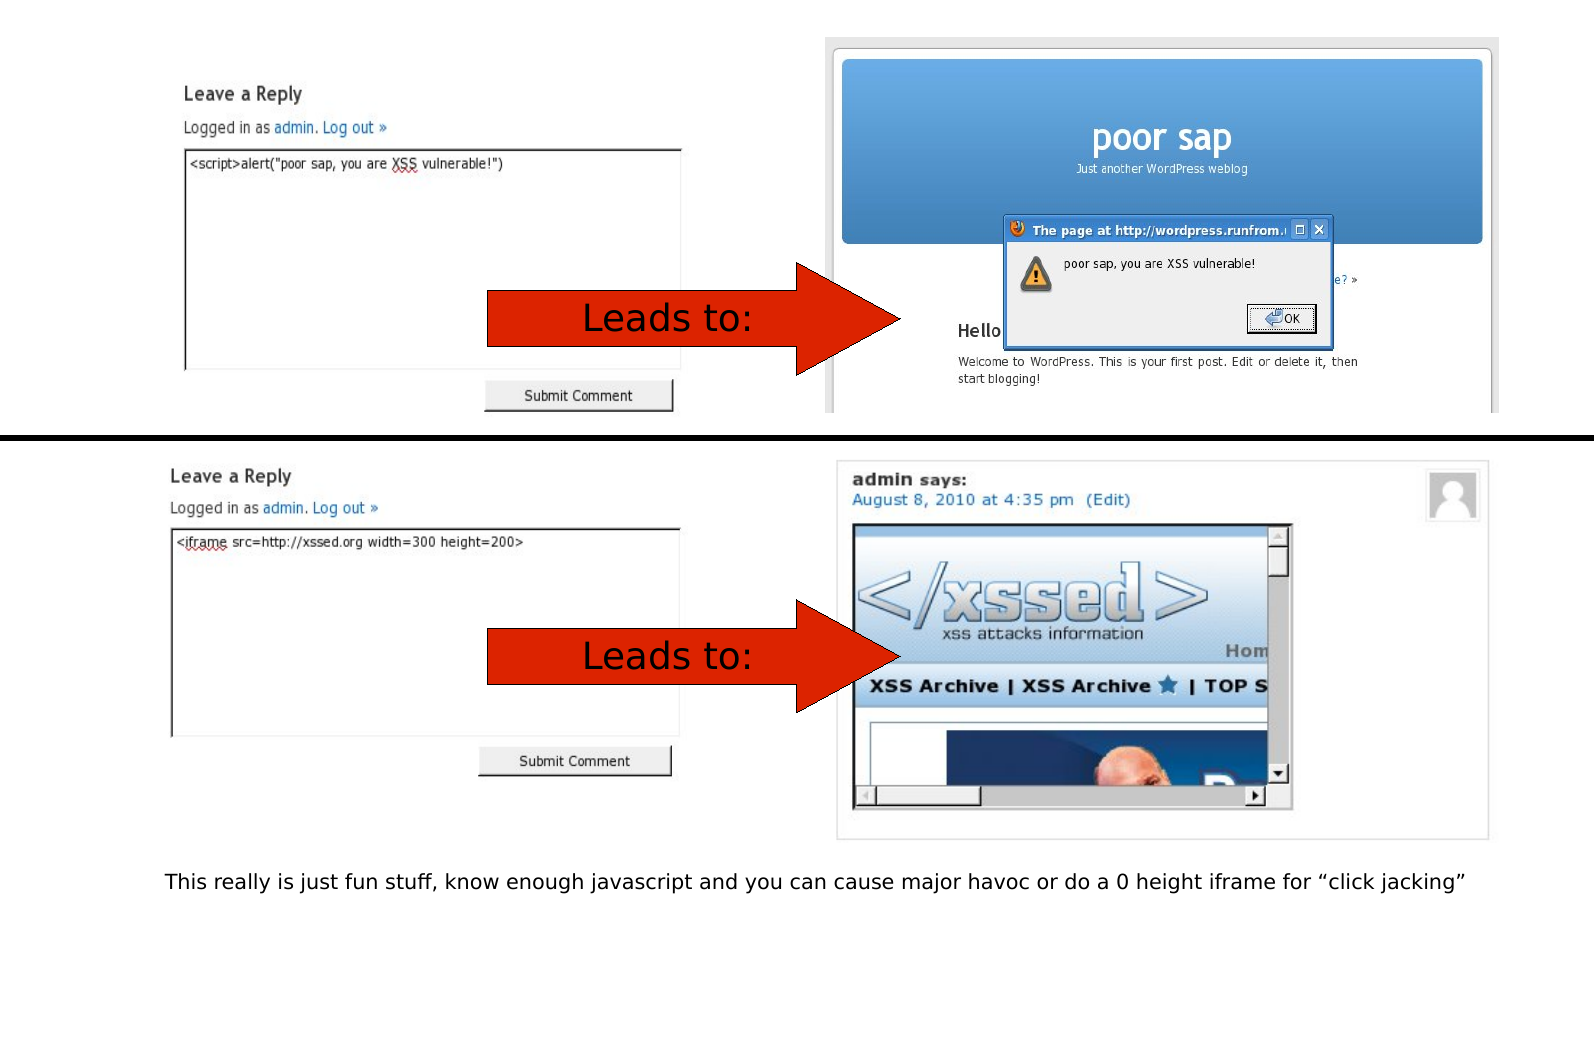

Leads to:
Leads to:
This really is just fun stuff, know enough javascript and you can cause major havoc or do a 0 height iframe for “click jacking”